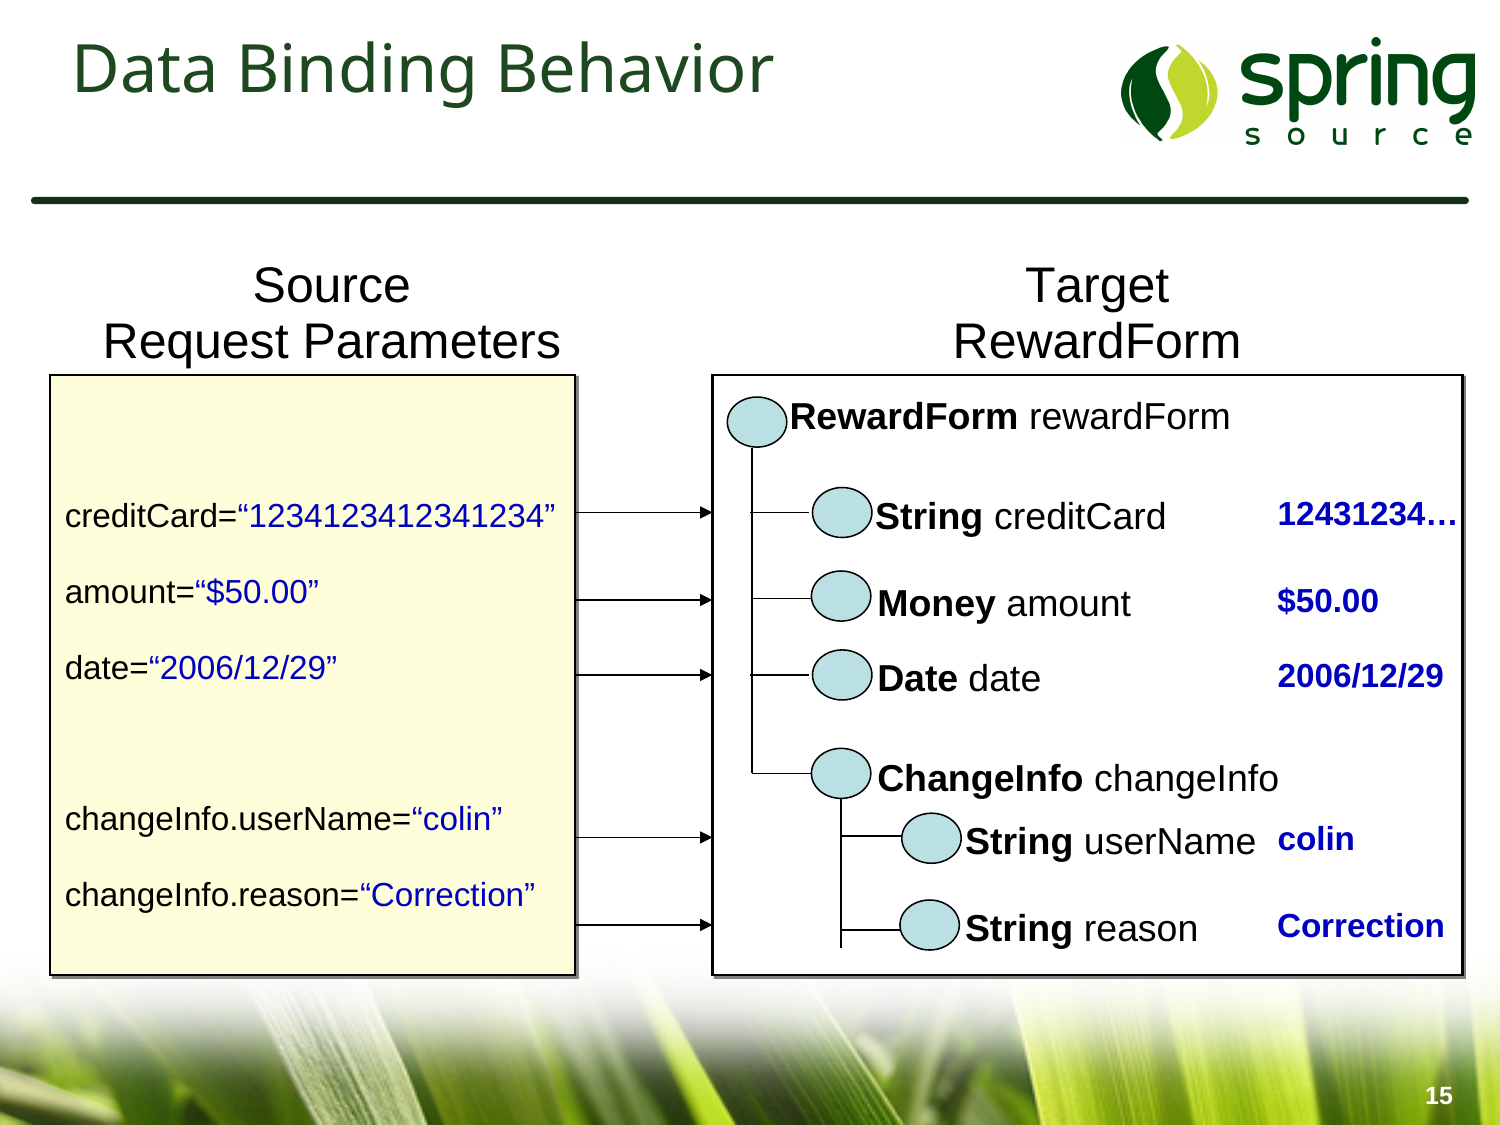

# Data Binding Behavior
Source
Request Parameters
Target
RewardForm
creditCard=“1234123412341234”
amount=“$50.00”
date=“2006/12/29”
changeInfo.userName=“colin”
changeInfo.reason=“Correction”
RewardForm rewardForm
 String creditCard
Money amount
Date date
ChangeInfo changeInfo
String userName
String reason
12431234…
$50.00
2006/12/29
colin
Correction